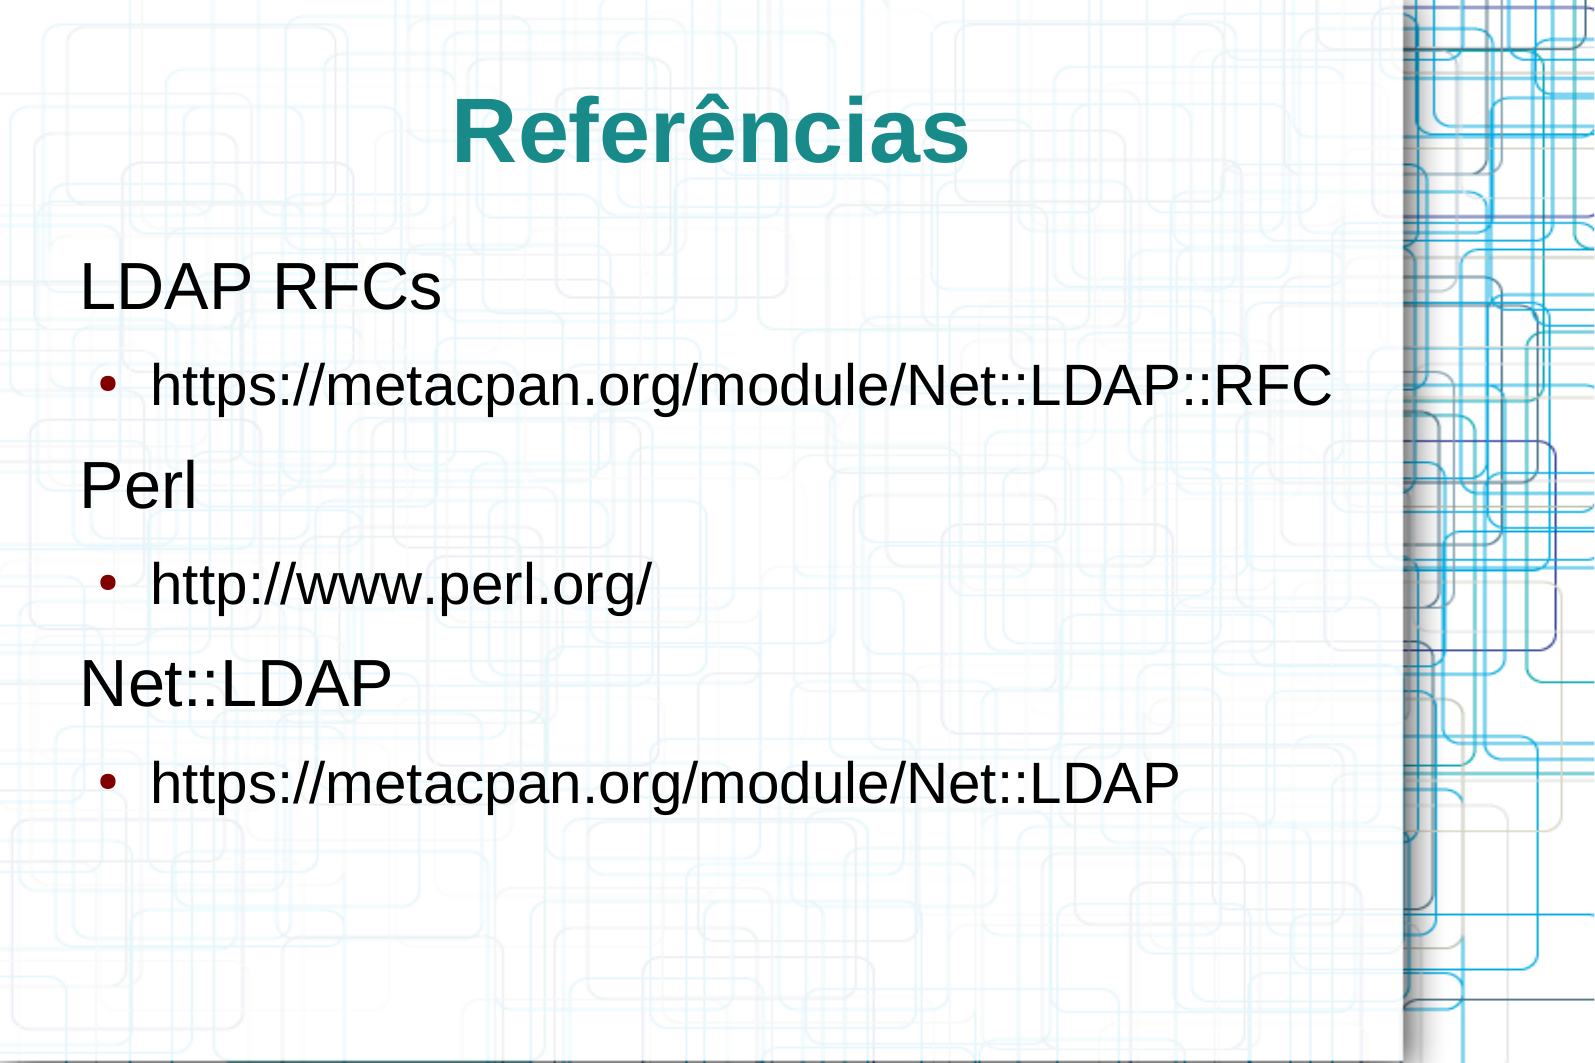

# Referências
LDAP RFCs
https://metacpan.org/module/Net::LDAP::RFC
Perl
http://www.perl.org/
Net::LDAP
https://metacpan.org/module/Net::LDAP